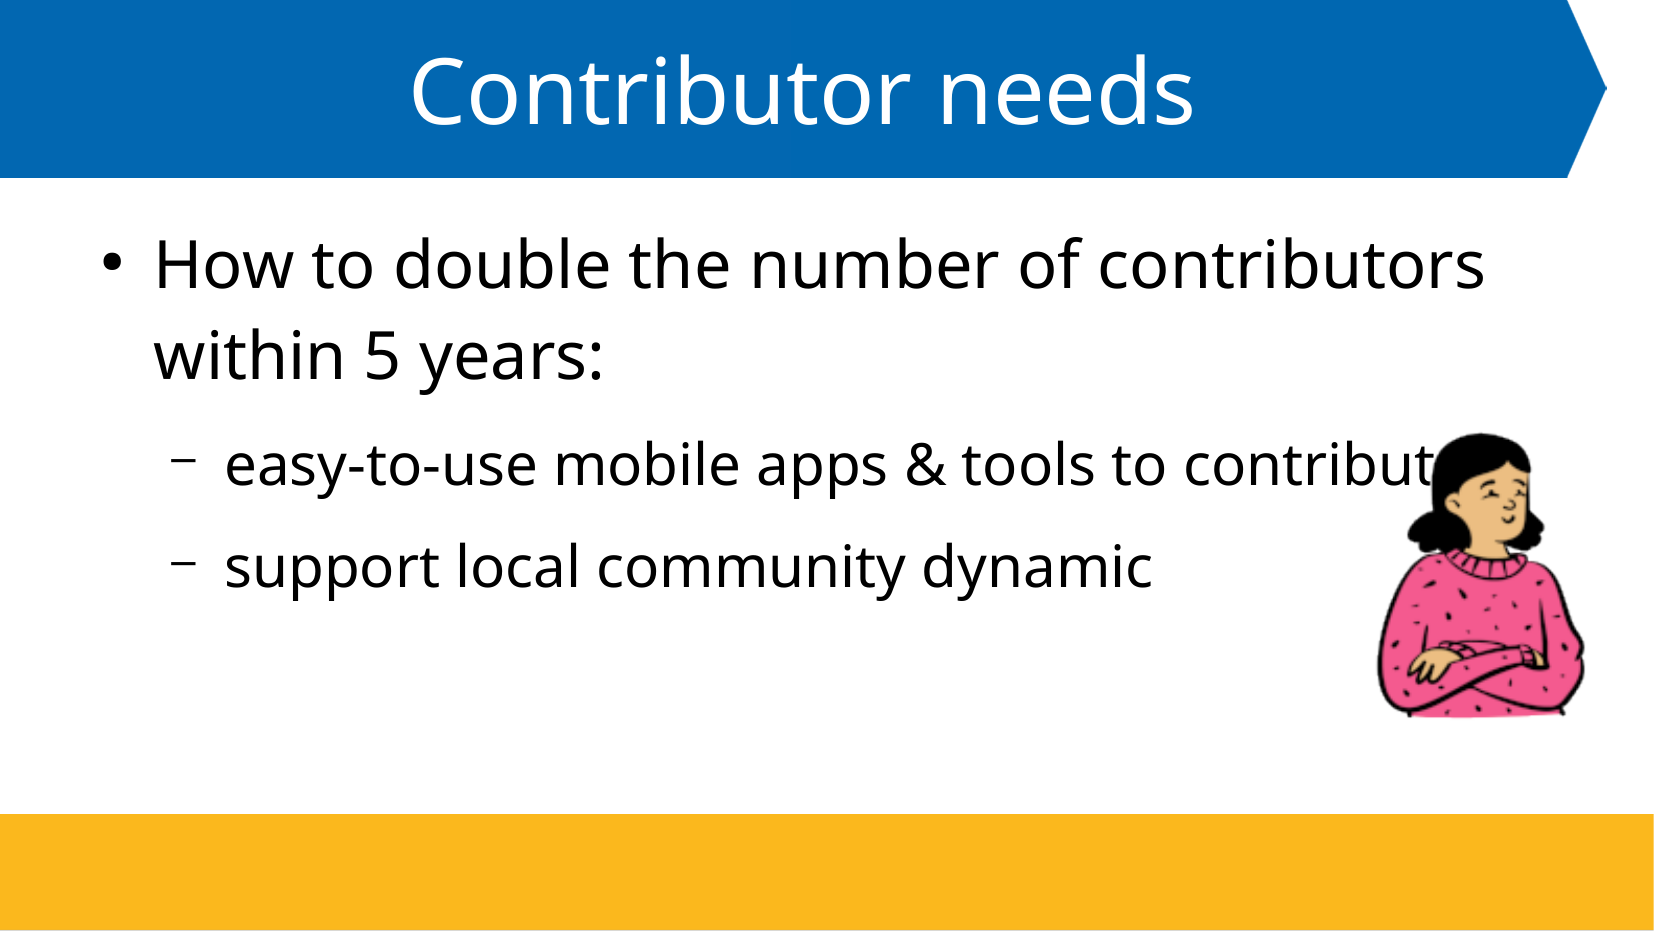

# Contributor needs
How to double the number of contributors within 5 years:
easy-to-use mobile apps & tools to contribute
support local community dynamic